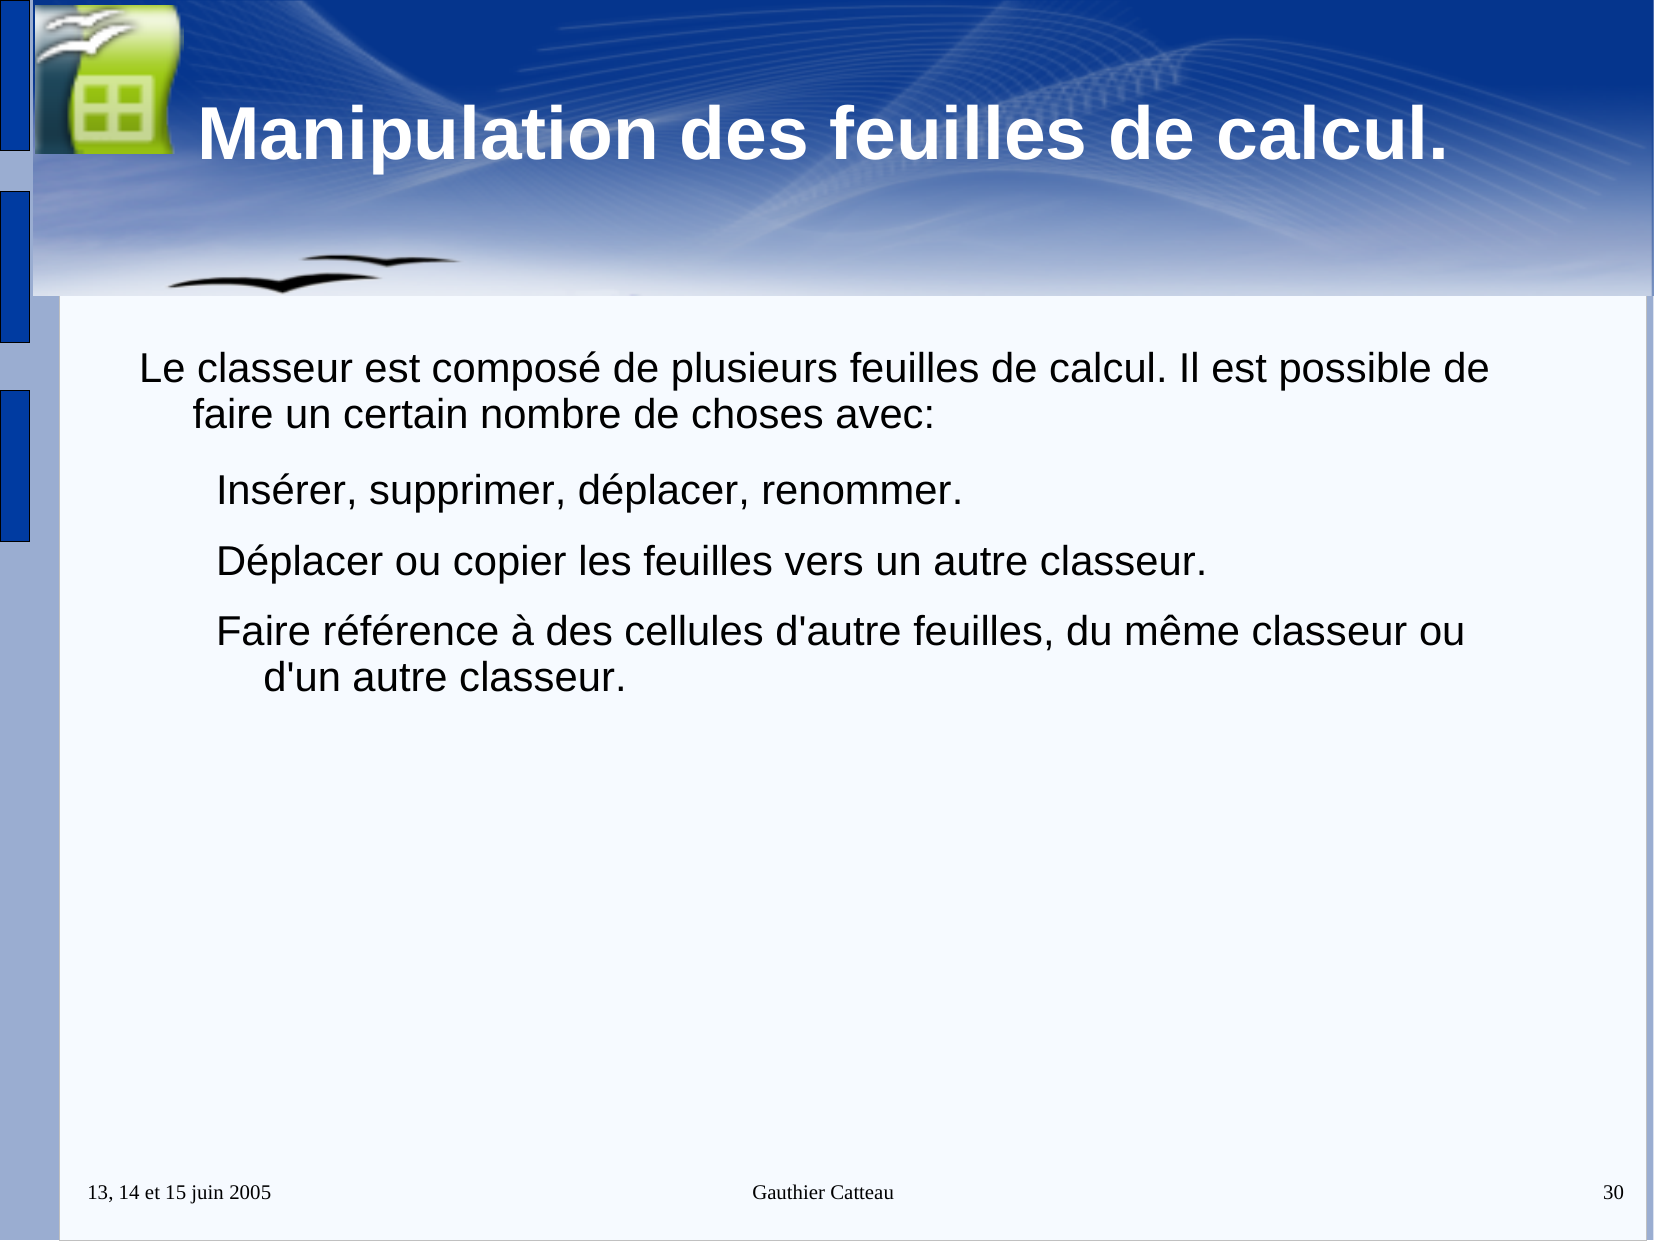

# Manipulation des feuilles de calcul.
Le classeur est composé de plusieurs feuilles de calcul. Il est possible de faire un certain nombre de choses avec:
Insérer, supprimer, déplacer, renommer.
Déplacer ou copier les feuilles vers un autre classeur.
Faire référence à des cellules d'autre feuilles, du même classeur ou d'un autre classeur.
Gauthier Catteau